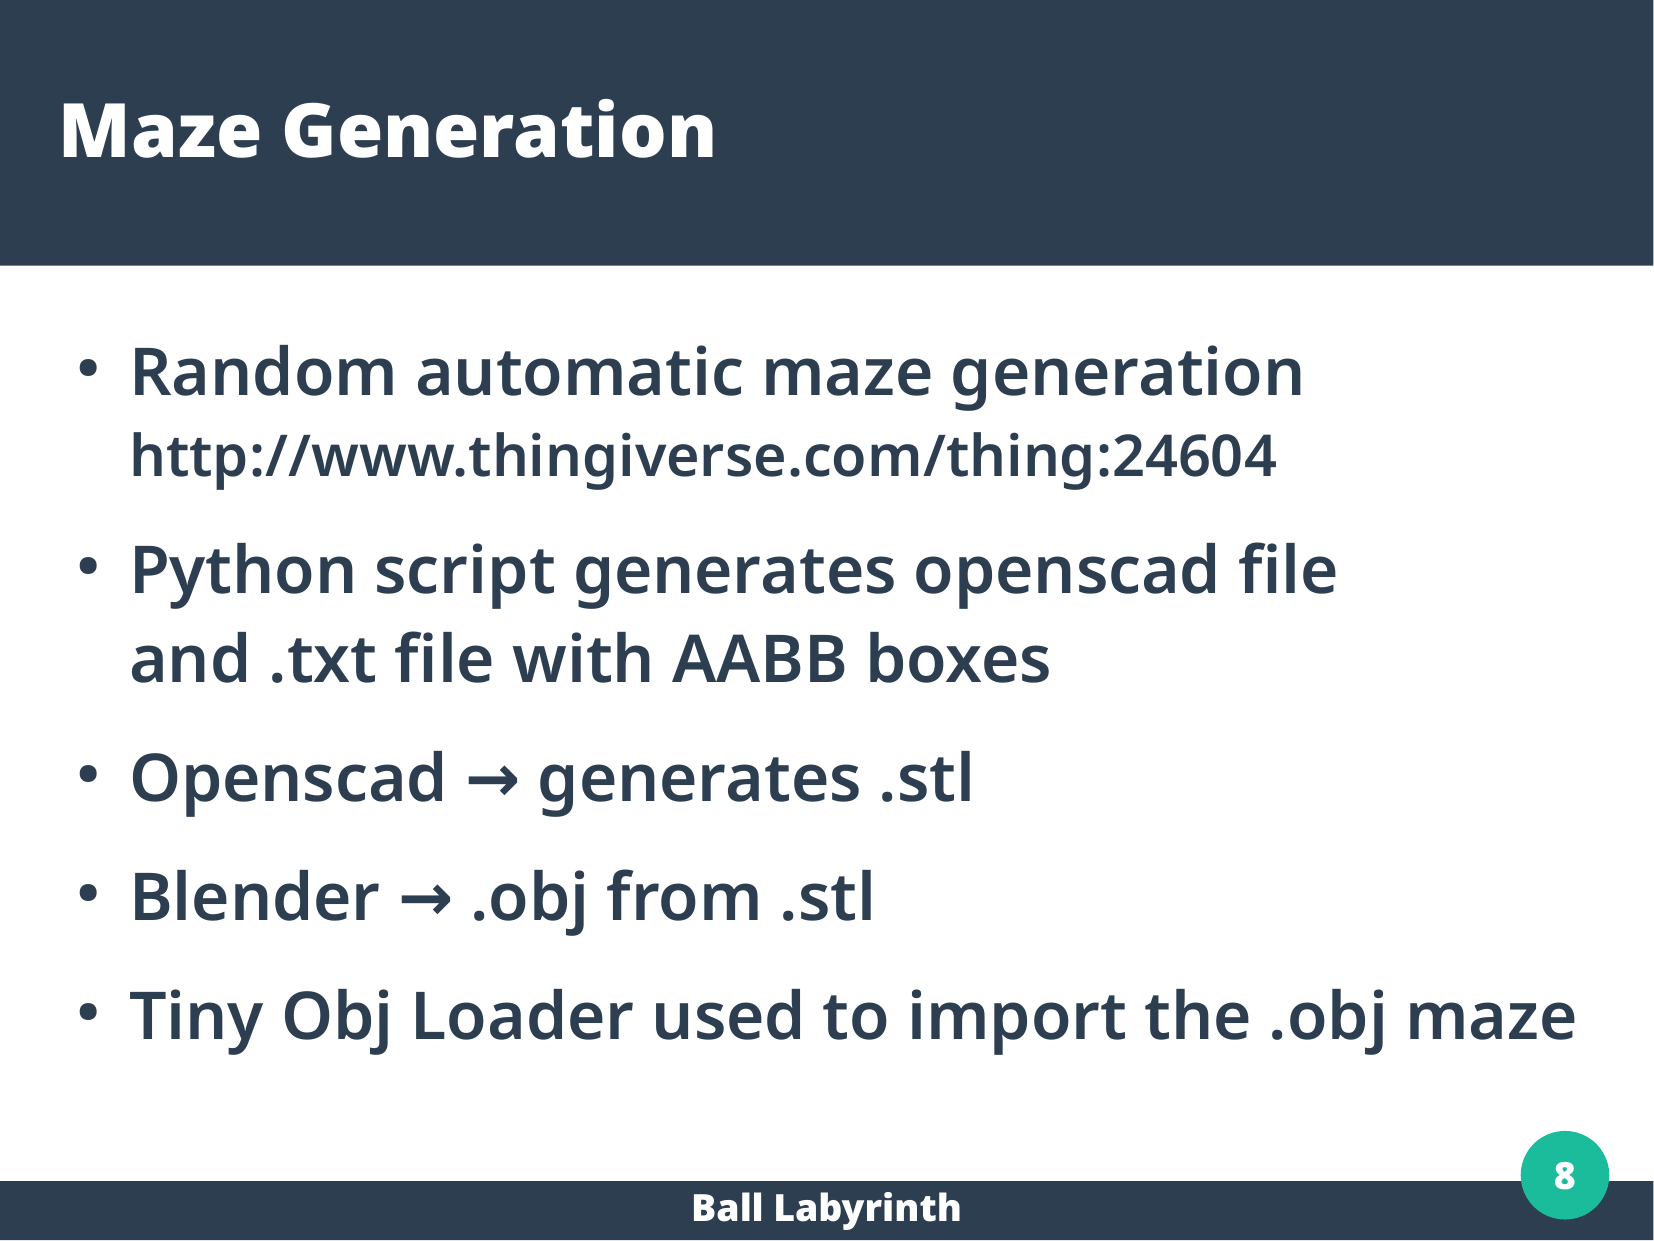

# Maze Generation
Random automatic maze generation
http://www.thingiverse.com/thing:24604
Python script generates openscad file and .txt file with AABB boxes
Openscad → generates .stl
Blender → .obj from .stl
Tiny Obj Loader used to import the .obj maze
8
Ball Labyrinth